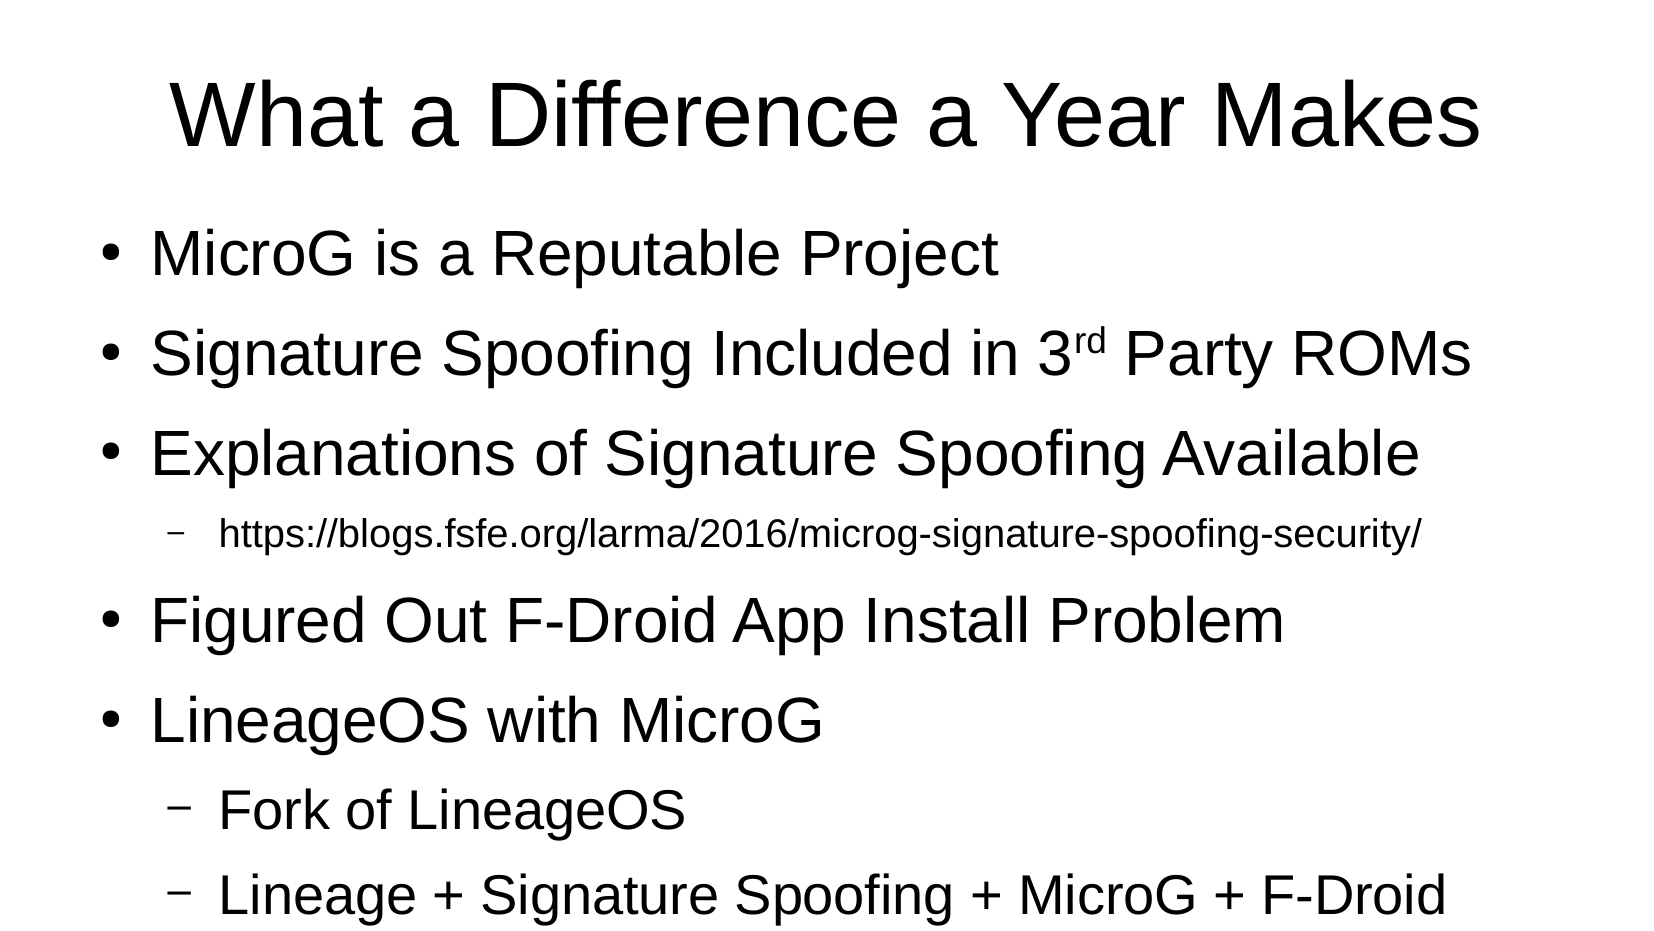

# What a Difference a Year Makes
MicroG is a Reputable Project
Signature Spoofing Included in 3rd Party ROMs
Explanations of Signature Spoofing Available
https://blogs.fsfe.org/larma/2016/microg-signature-spoofing-security/
Figured Out F-Droid App Install Problem
LineageOS with MicroG
Fork of LineageOS
Lineage + Signature Spoofing + MicroG + F-Droid